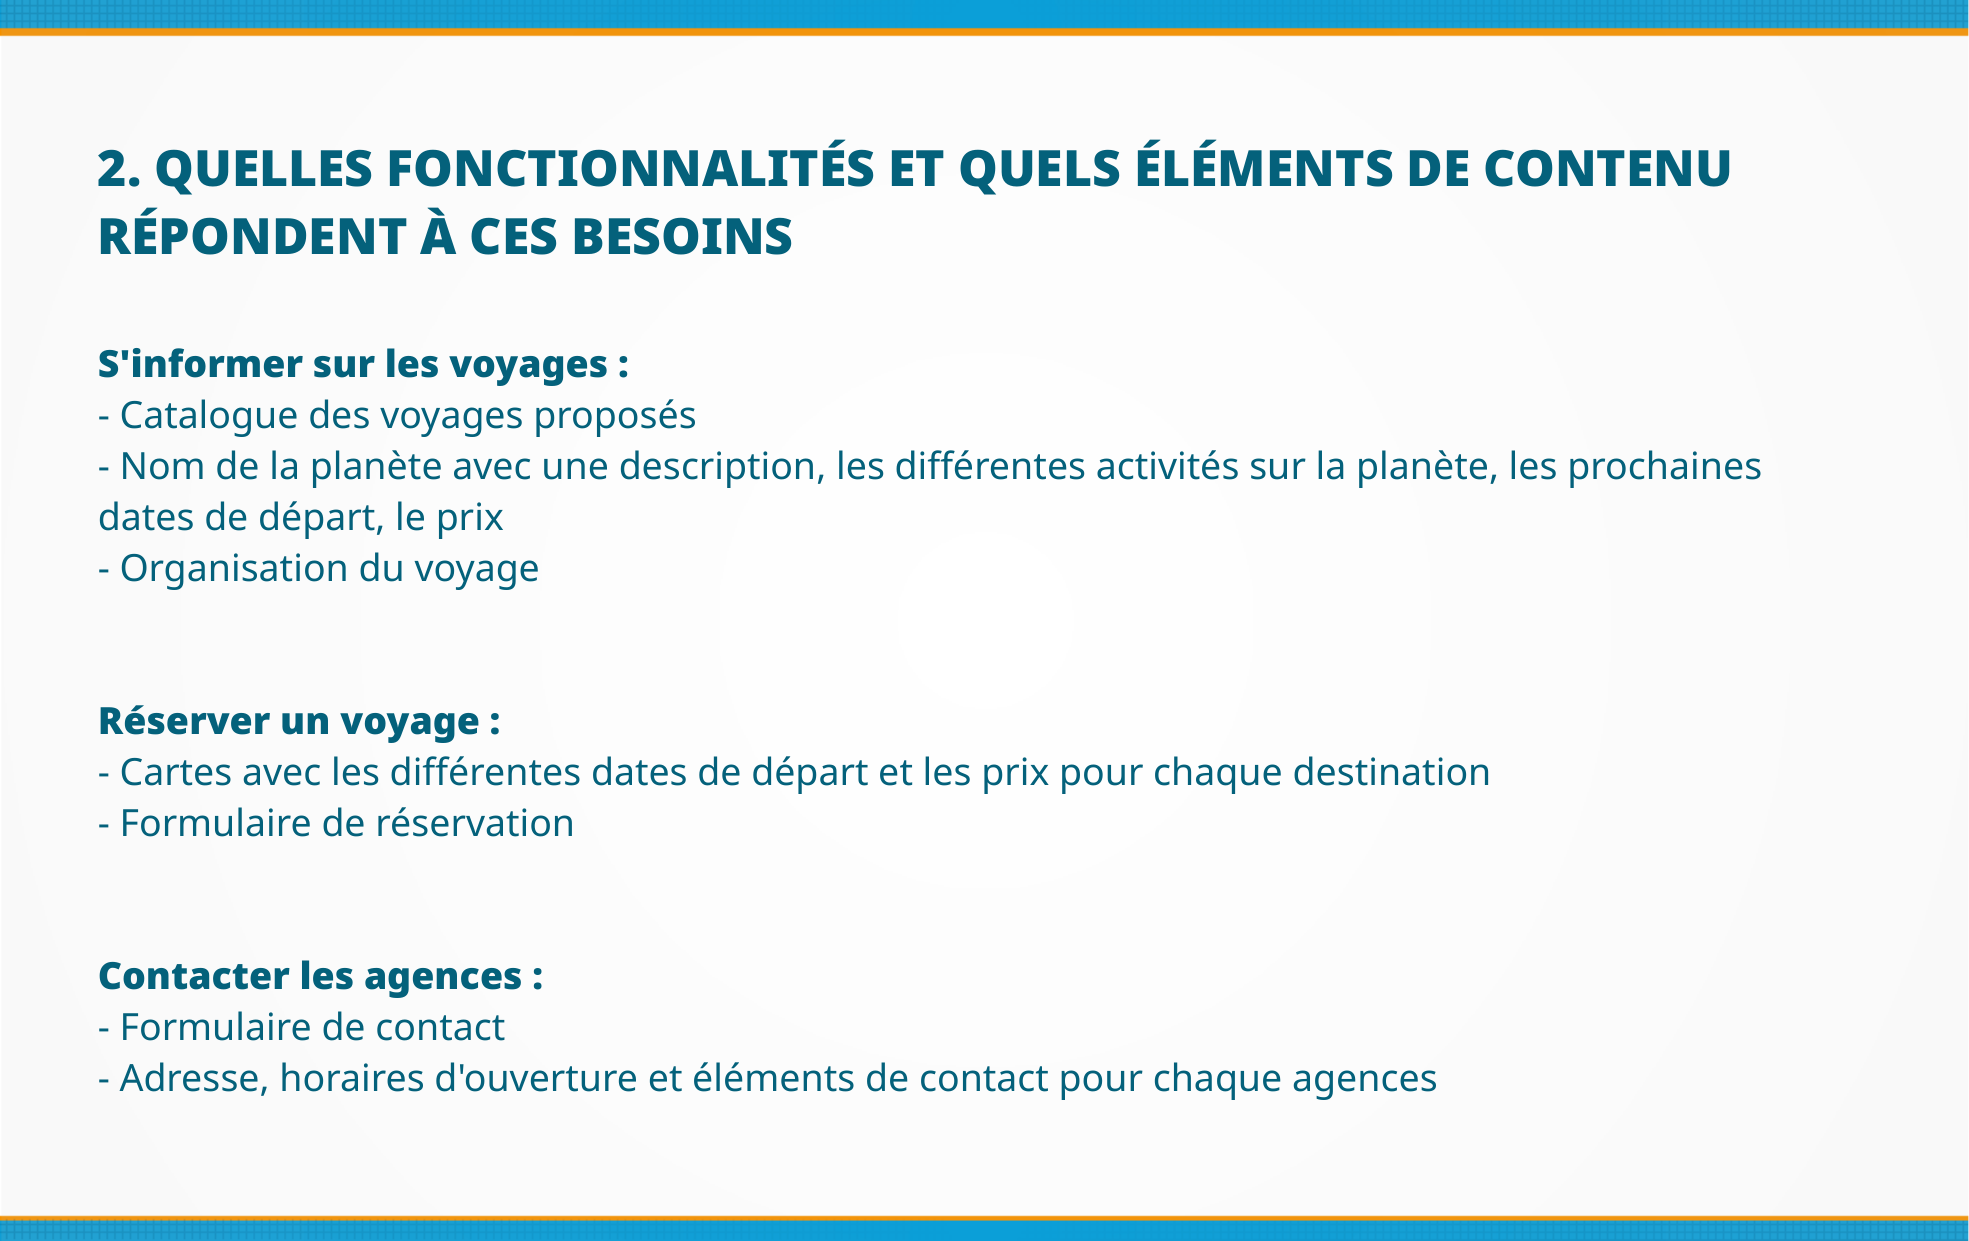

# 2. QUELLES FONCTIONNALITÉS ET QUELS ÉLÉMENTS DE CONTENU RÉPONDENT À CES BESOINS
S'informer sur les voyages :
- Catalogue des voyages proposés
- Nom de la planète avec une description, les différentes activités sur la planète, les prochaines dates de départ, le prix
- Organisation du voyage
Réserver un voyage :
- Cartes avec les différentes dates de départ et les prix pour chaque destination
- Formulaire de réservation
Contacter les agences :
- Formulaire de contact
- Adresse, horaires d'ouverture et éléments de contact pour chaque agences